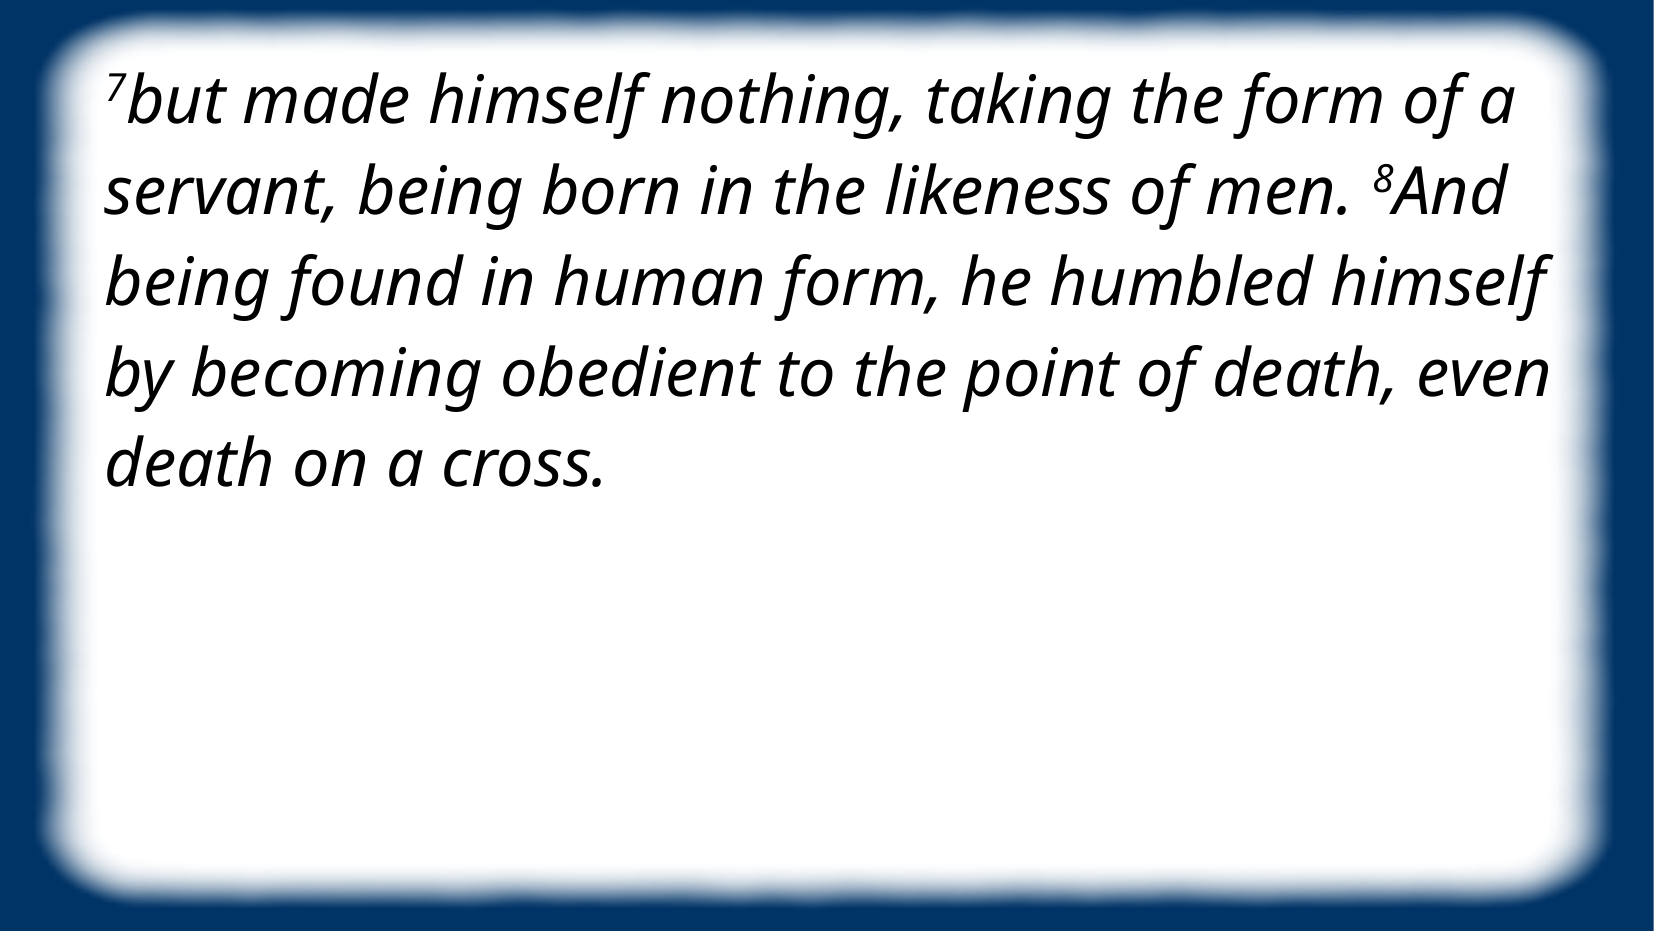

7but made himself nothing, taking the form of a servant, being born in the likeness of men. 8And being found in human form, he humbled himself by becoming obedient to the point of death, even death on a cross.